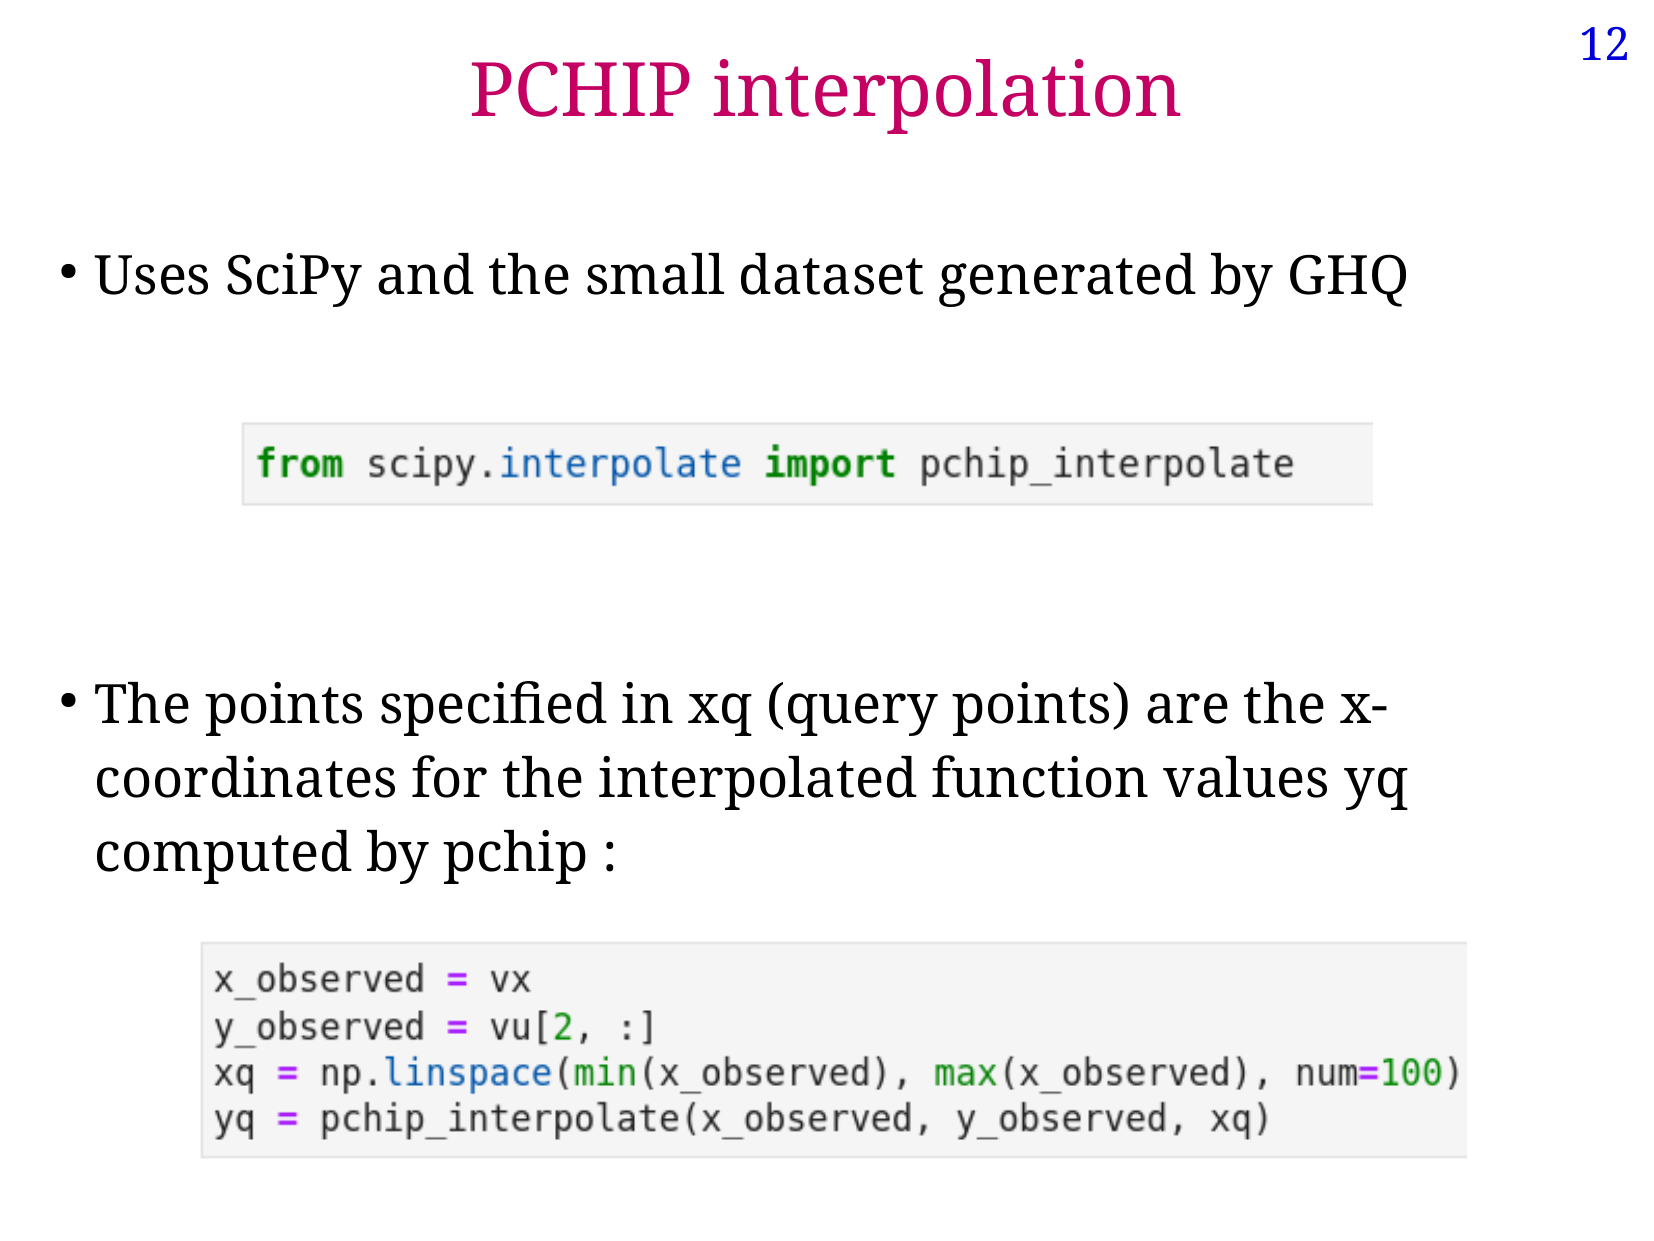

12
# PCHIP interpolation
Uses SciPy and the small dataset generated by GHQ
The points specified in xq (query points) are the x-coordinates for the interpolated function values yq computed by pchip :